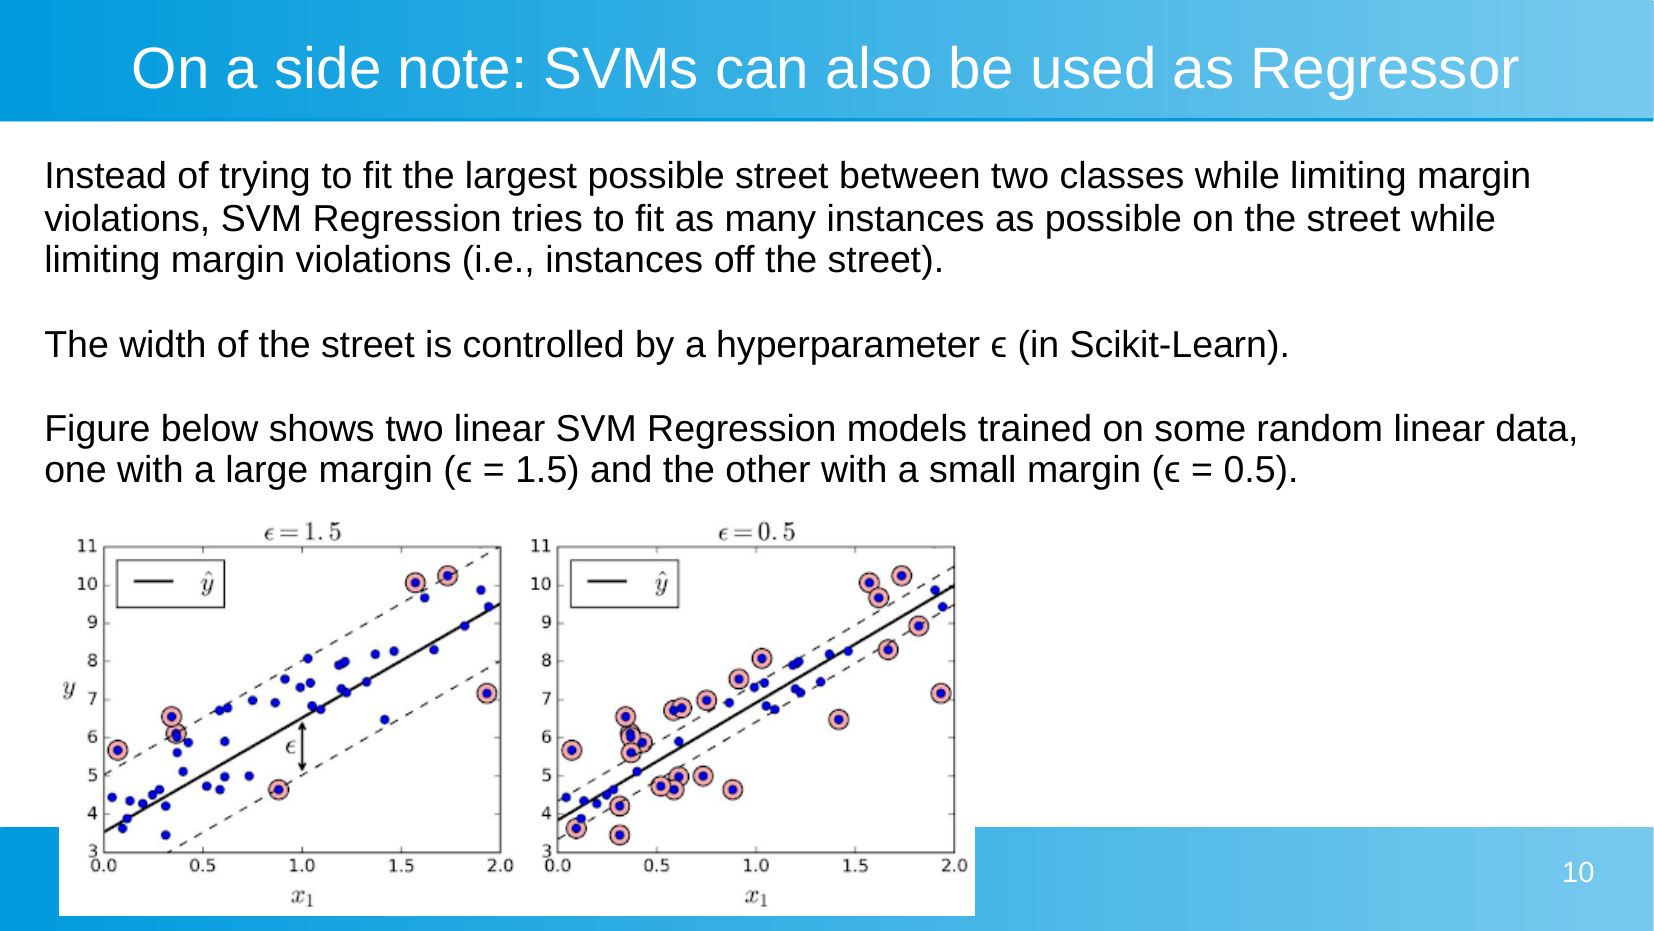

# On a side note: SVMs can also be used as Regressor
Instead of trying to fit the largest possible street between two classes while limiting margin violations, SVM Regression tries to fit as many instances as possible on the street while limiting margin violations (i.e., instances off the street).
The width of the street is controlled by a hyperparameter ϵ (in Scikit-Learn).
Figure below shows two linear SVM Regression models trained on some random linear data, one with a large margin (ϵ = 1.5) and the other with a small margin (ϵ = 0.5).
10